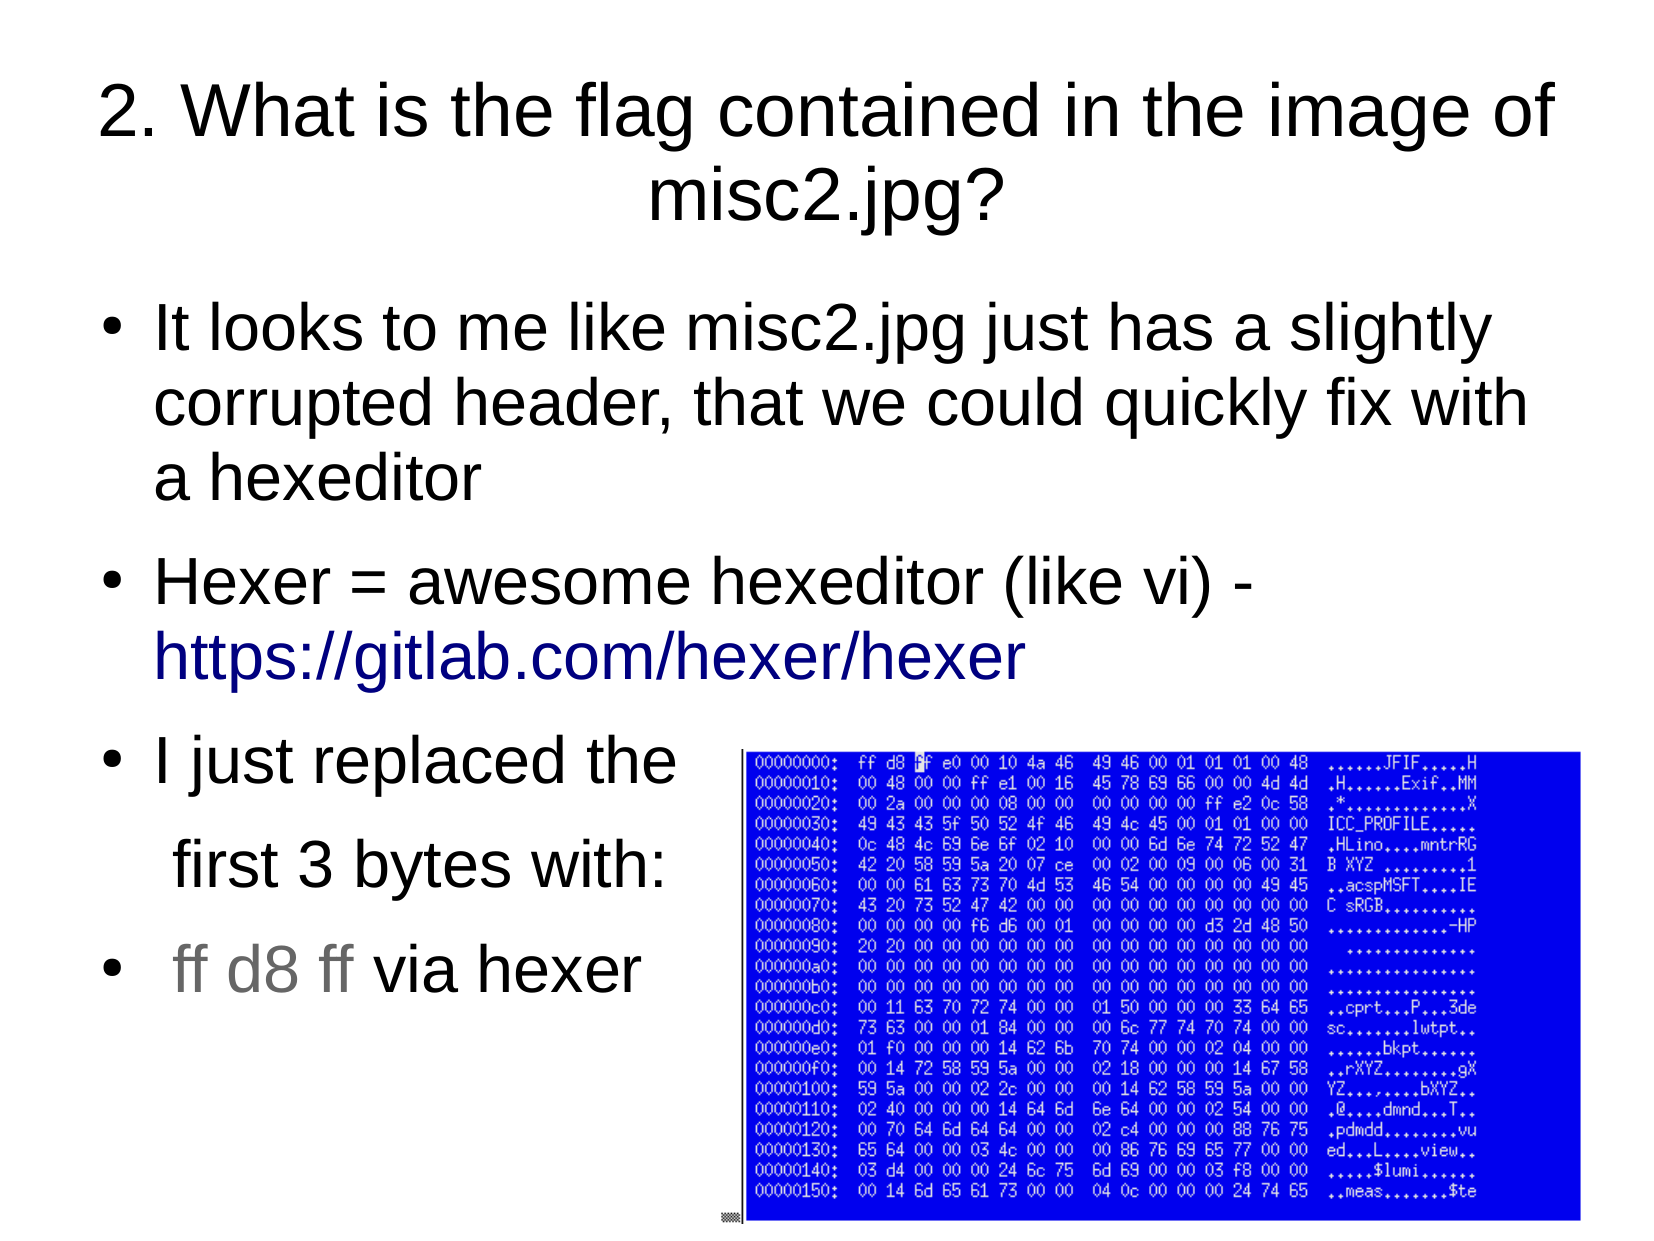

# 2. What is the flag contained in the image of misc2.jpg?
It looks to me like misc2.jpg just has a slightly corrupted header, that we could quickly fix with a hexeditor
Hexer = awesome hexeditor (like vi) - https://gitlab.com/hexer/hexer
I just replaced the
 first 3 bytes with:
 ff d8 ff via hexer